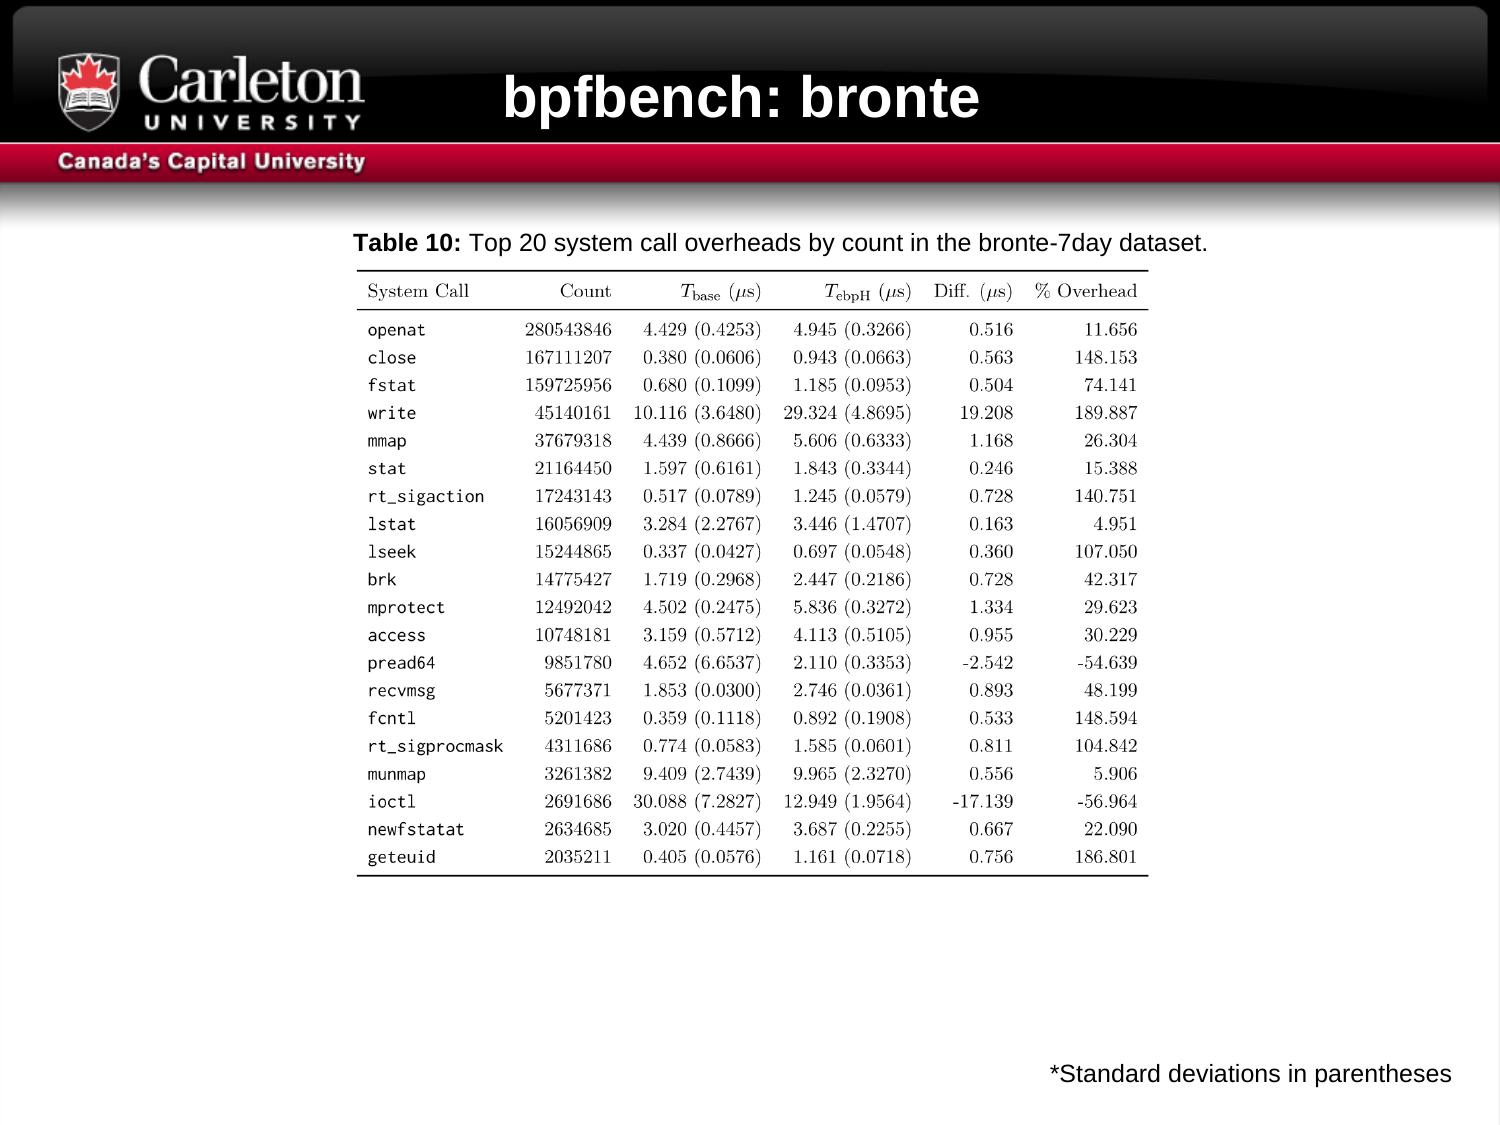

# bpfbench: bronte
Table 10: Top 20 system call overheads by count in the bronte-7day dataset.
*Standard deviations in parentheses